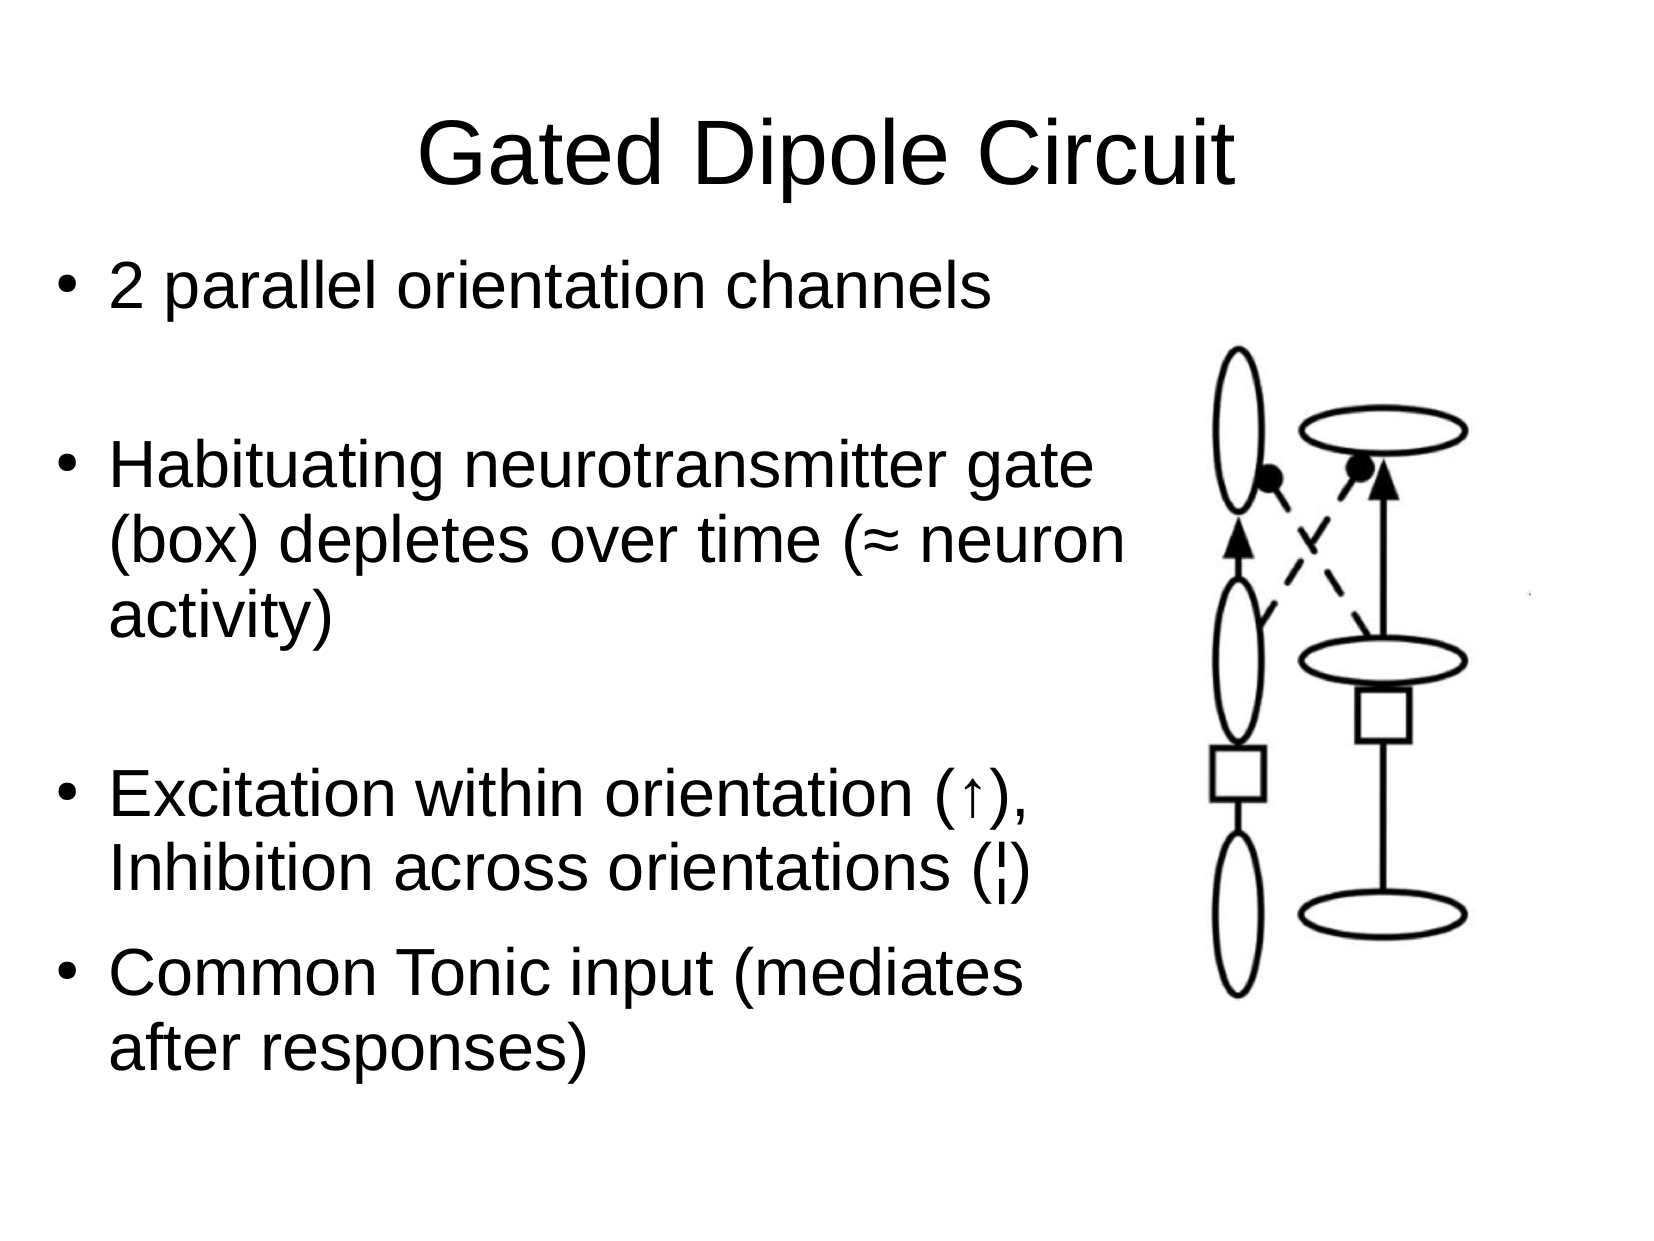

# Gated Dipole Circuit
2 parallel orientation channels
Habituating neurotransmitter gate (box) depletes over time (≈ neuron activity)
Excitation within orientation (↑), Inhibition across orientations (¦)
Common Tonic input (mediates after responses)